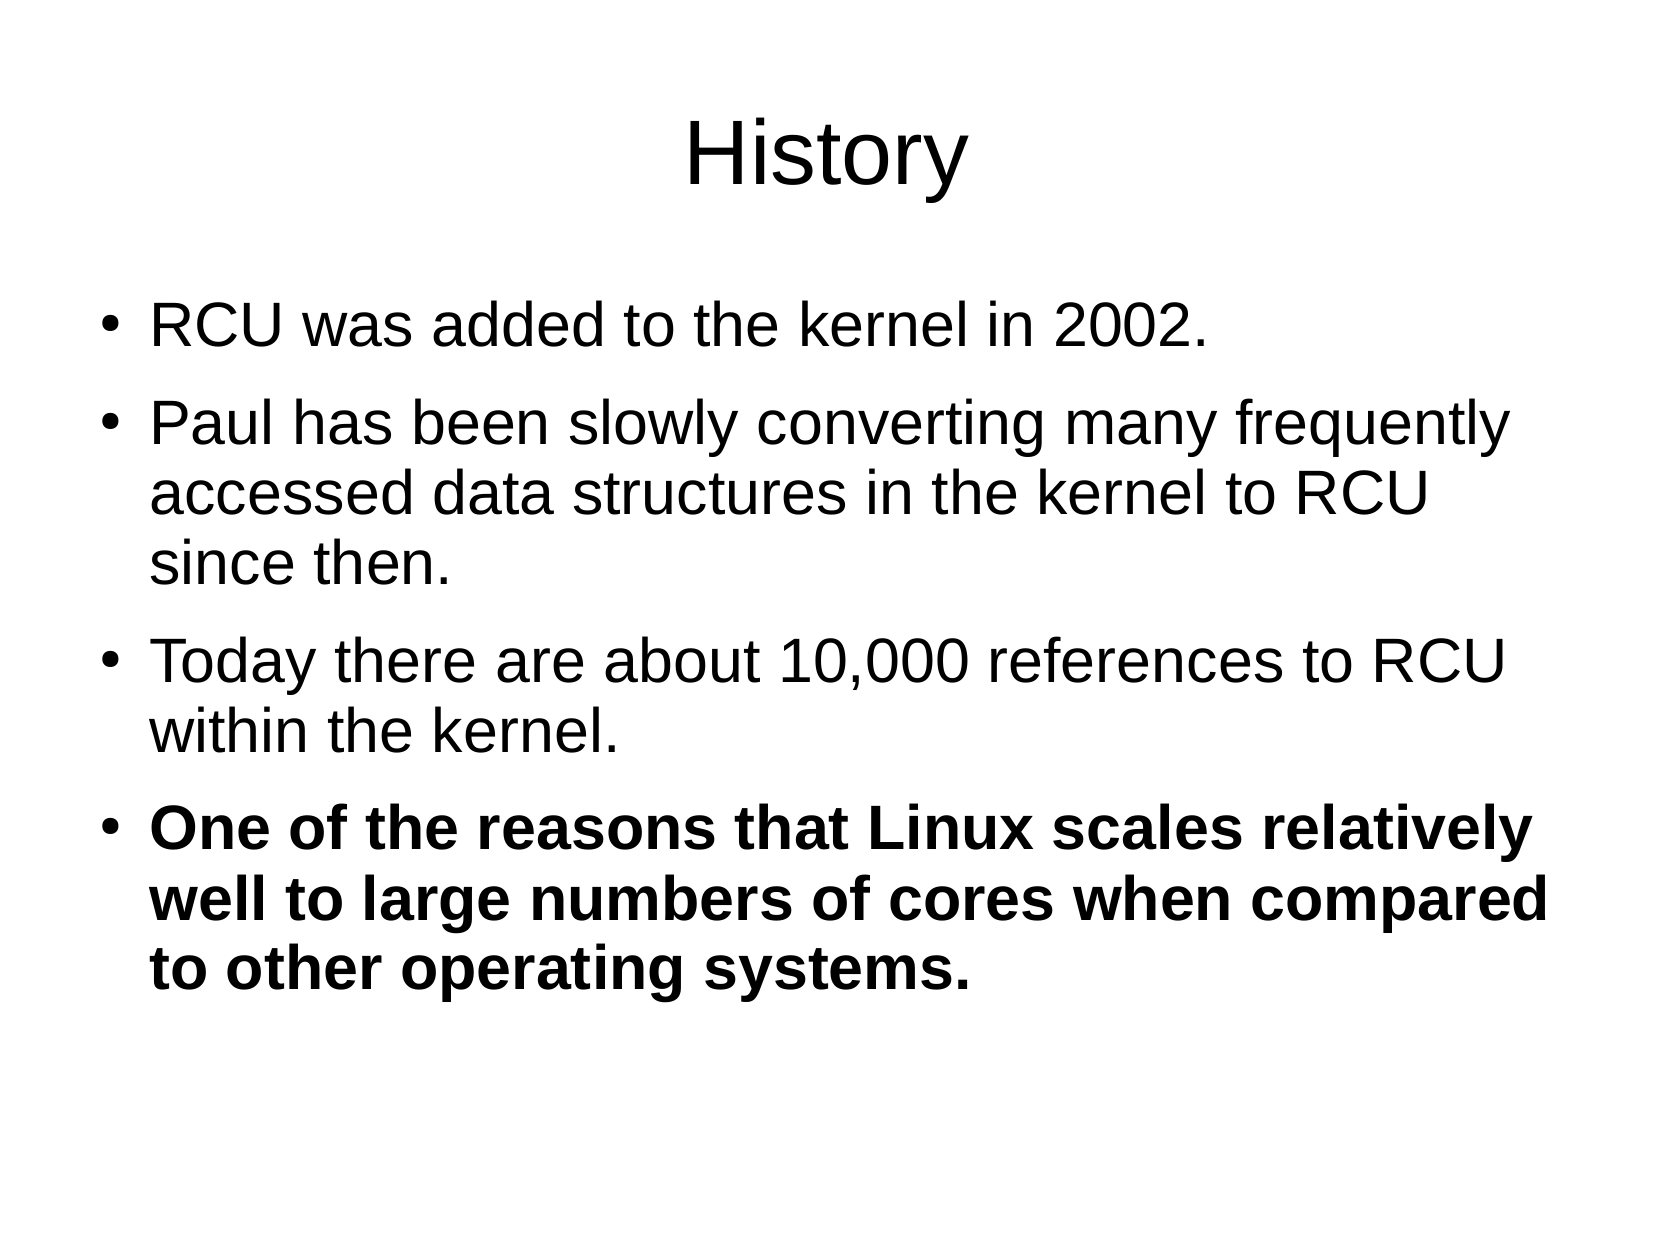

# History
RCU was added to the kernel in 2002.
Paul has been slowly converting many frequently accessed data structures in the kernel to RCU since then.
Today there are about 10,000 references to RCU within the kernel.
One of the reasons that Linux scales relatively well to large numbers of cores when compared to other operating systems.